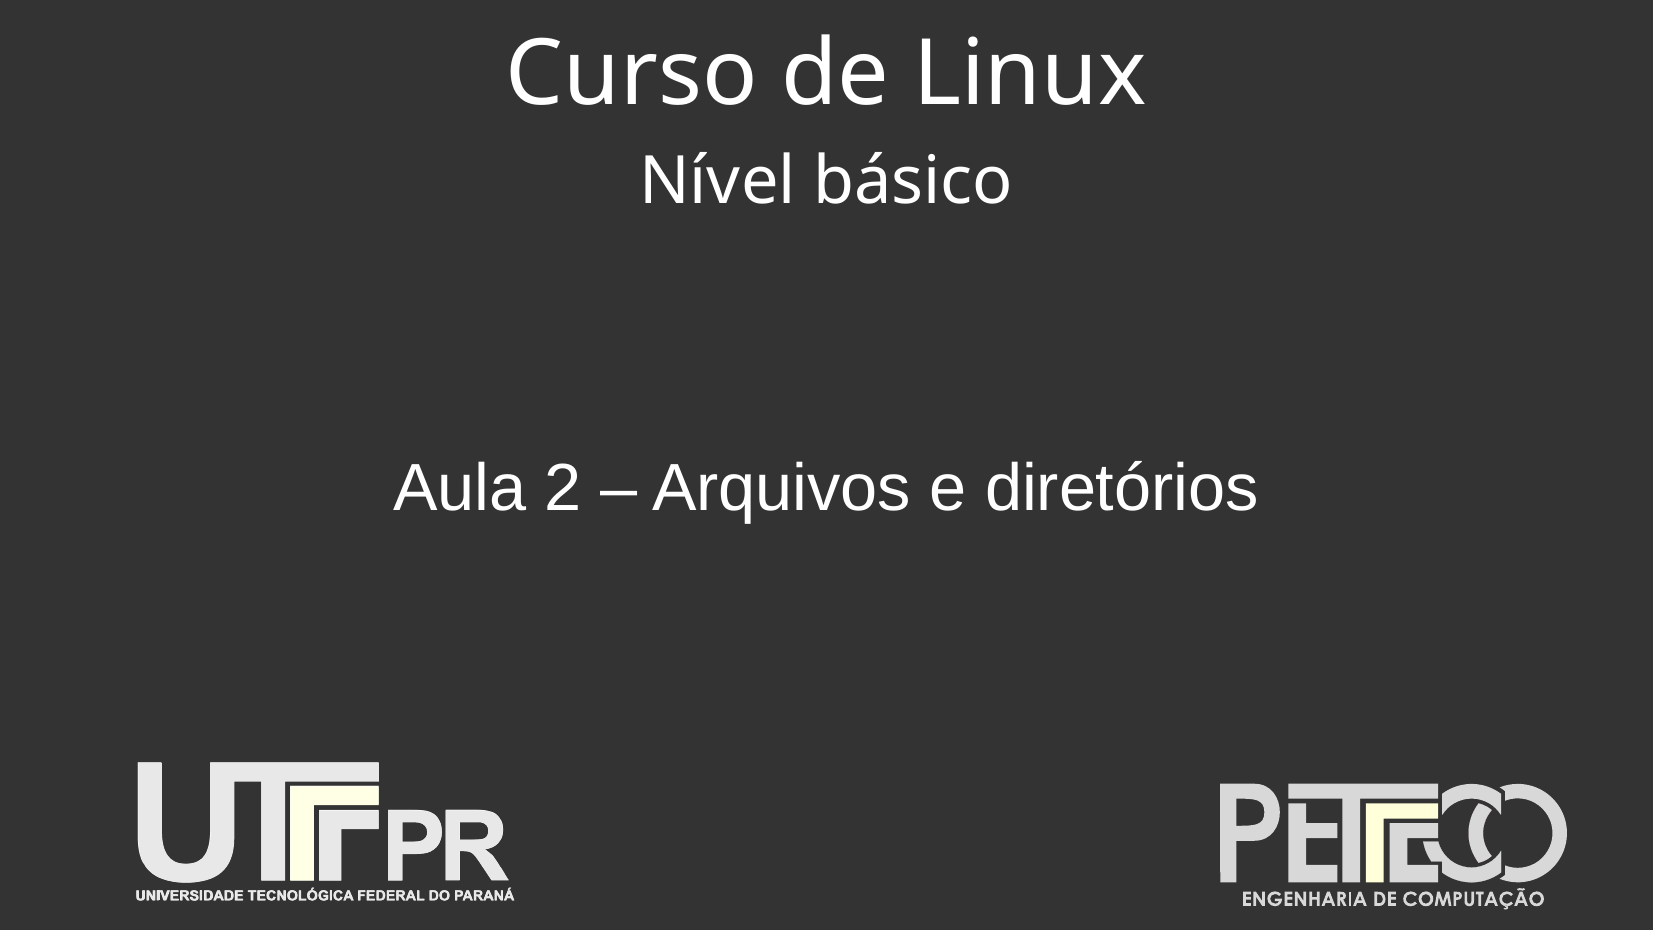

# Curso de Linux Nível básico
Aula 2 – Arquivos e diretórios